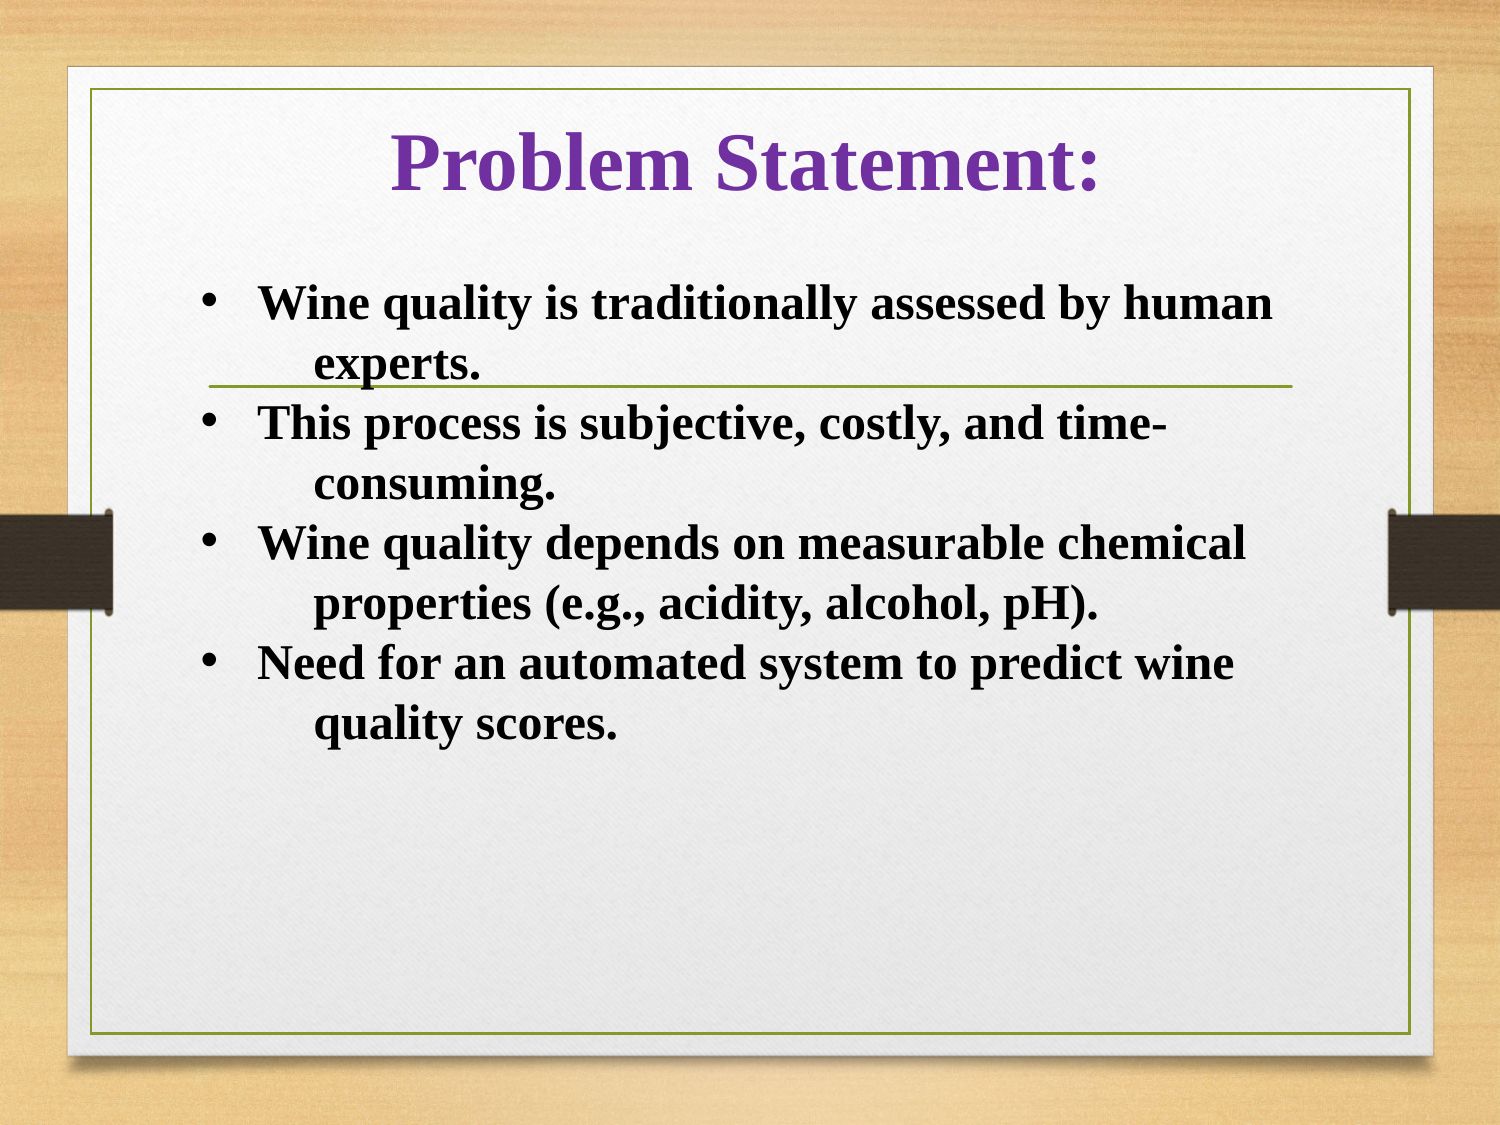

# Problem Statement:
Wine quality is traditionally assessed by human experts.
This process is subjective, costly, and time-consuming.
Wine quality depends on measurable chemical properties (e.g., acidity, alcohol, pH).
Need for an automated system to predict wine quality scores.